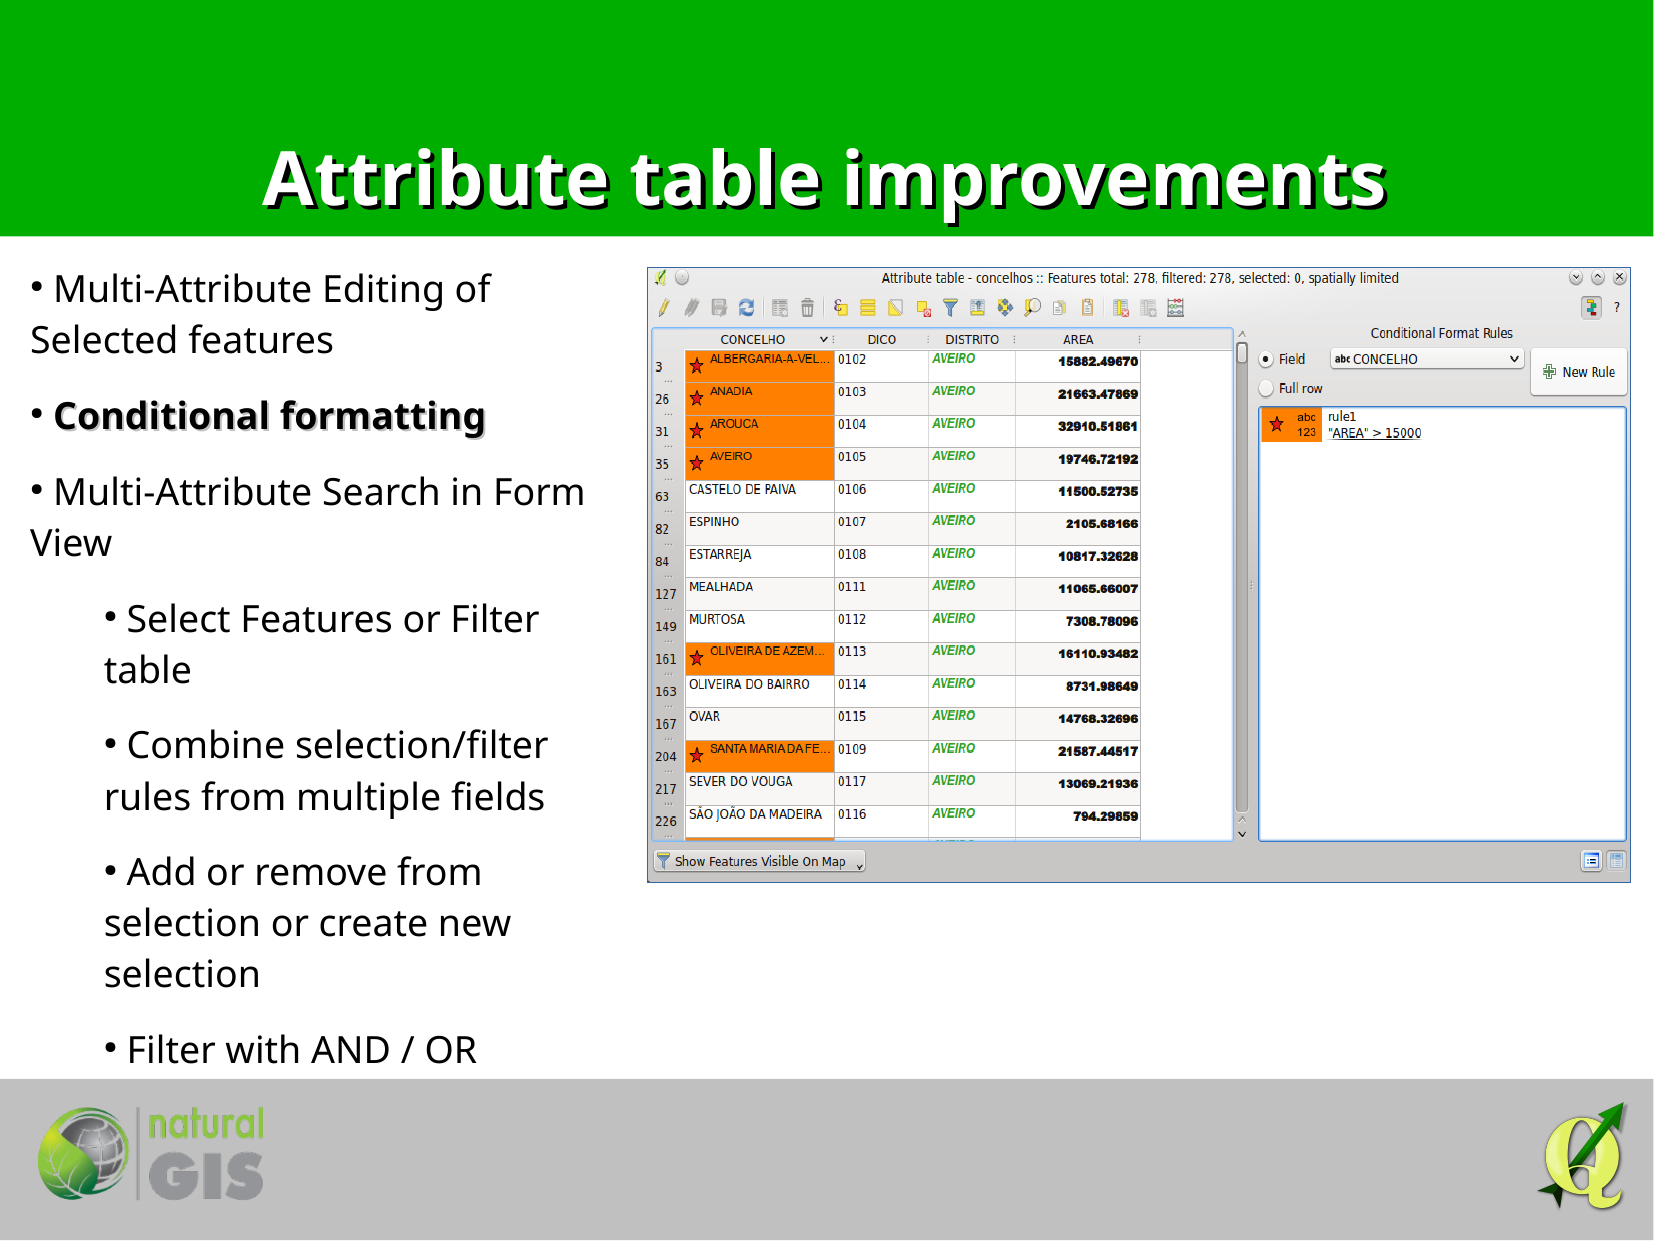

Attribute table improvements
 Multi-Attribute Editing of Selected features
 Conditional formatting
 Multi-Attribute Search in Form View
 Select Features or Filter table
 Combine selection/filter rules from multiple fields
 Add or remove from selection or create new selection
 Filter with AND / OR